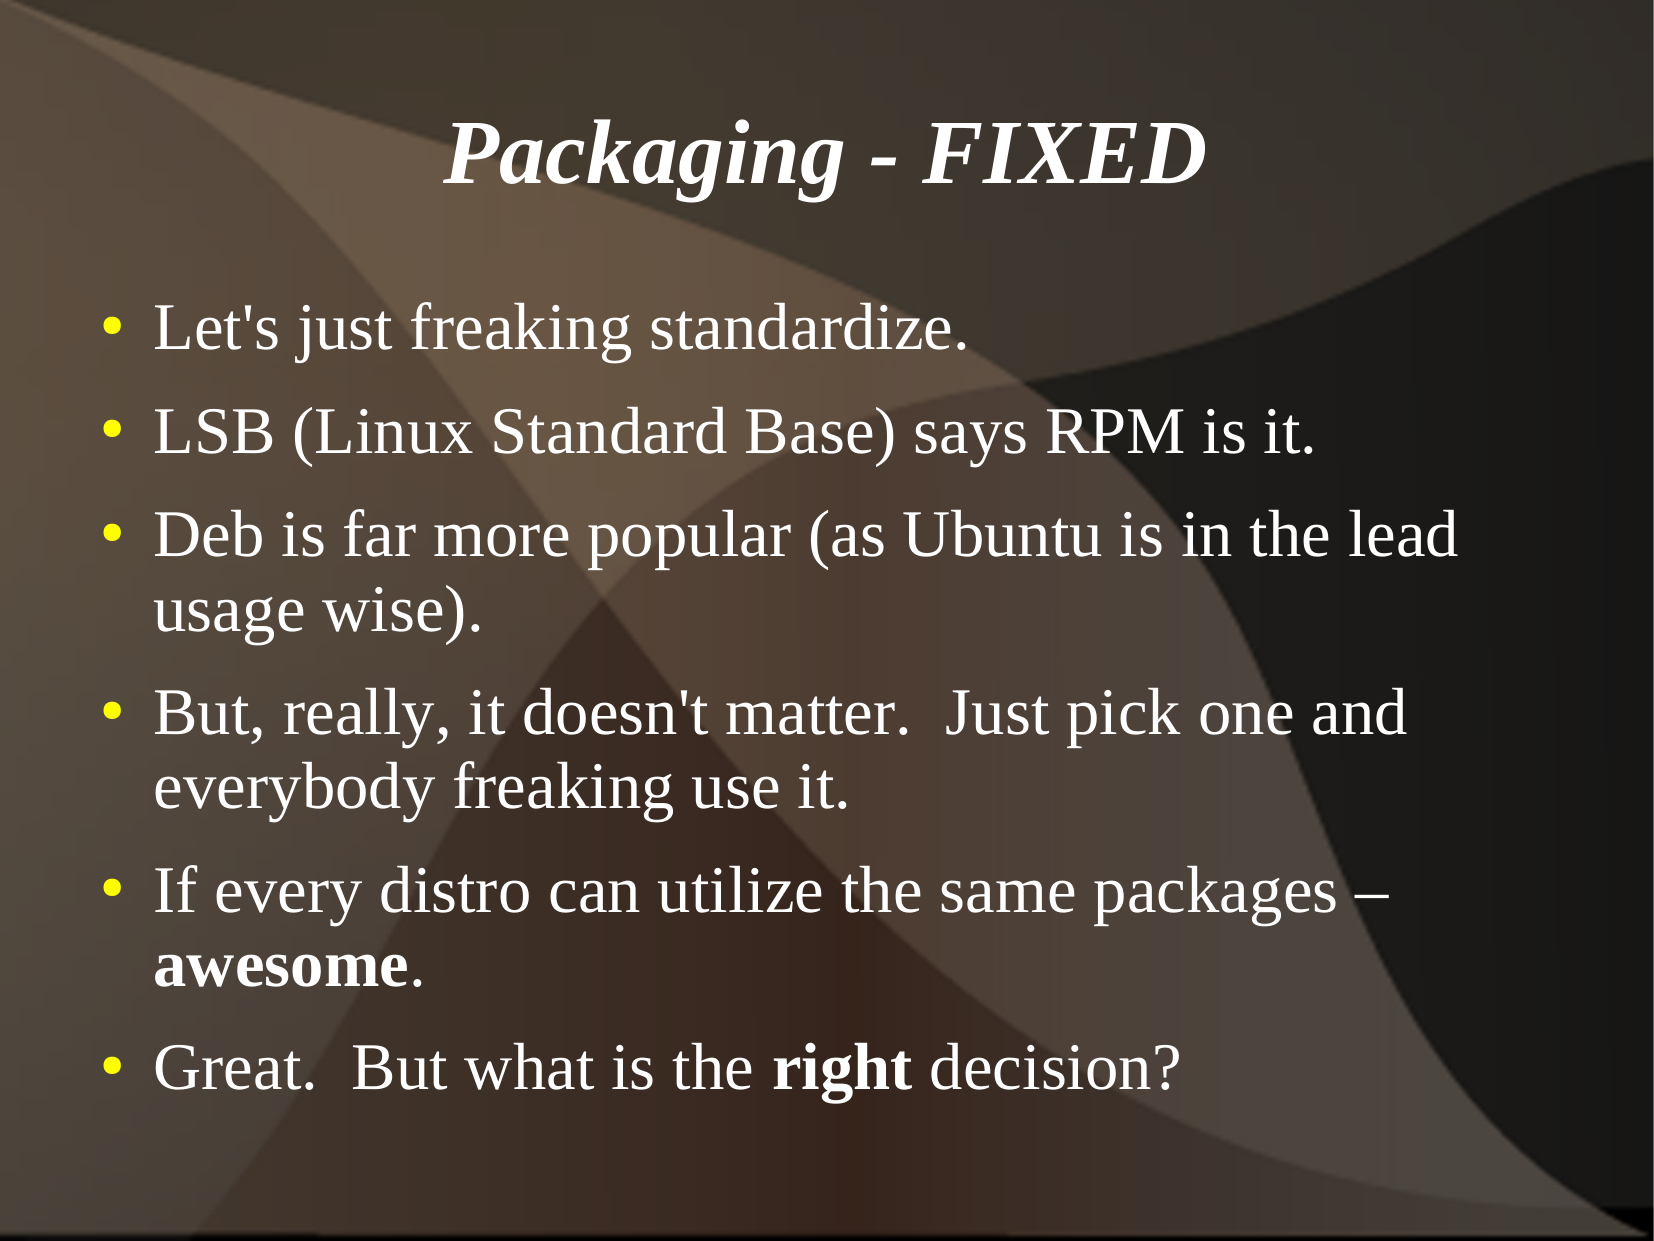

# Packaging - FIXED
Let's just freaking standardize.
LSB (Linux Standard Base) says RPM is it.
Deb is far more popular (as Ubuntu is in the lead usage wise).
But, really, it doesn't matter. Just pick one and everybody freaking use it.
If every distro can utilize the same packages – awesome.
Great. But what is the right decision?